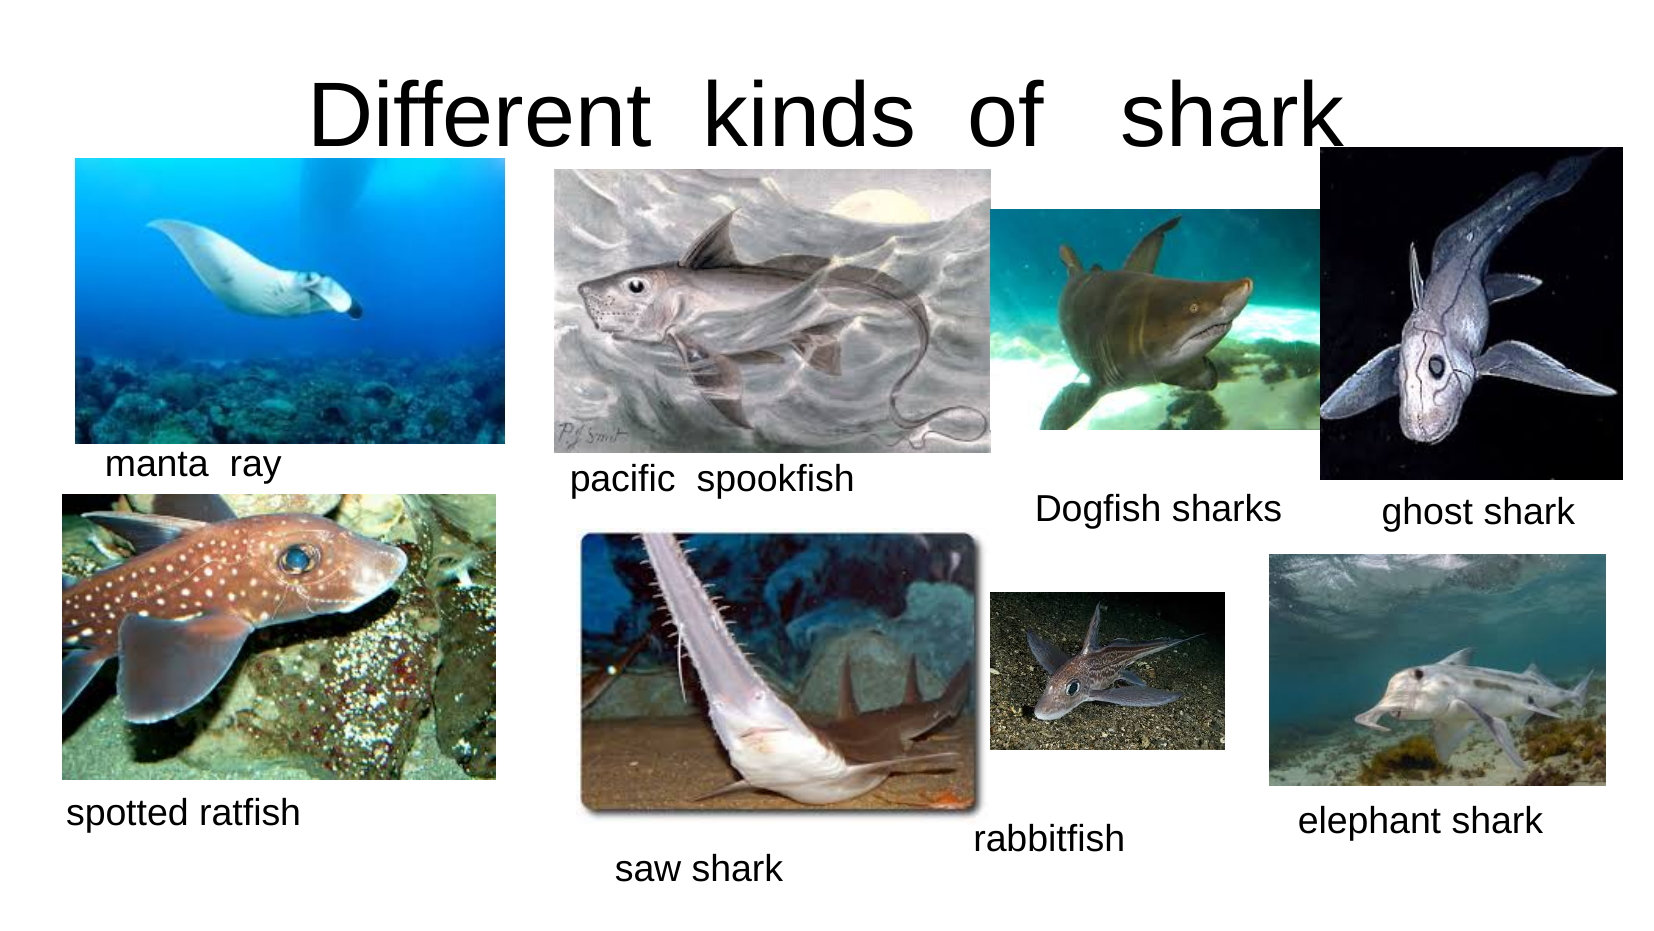

# Different kinds of shark
manta ray
pacific spookfish
Dogfish sharks
ghost shark
spotted ratfish
elephant shark
rabbitfish
saw shark